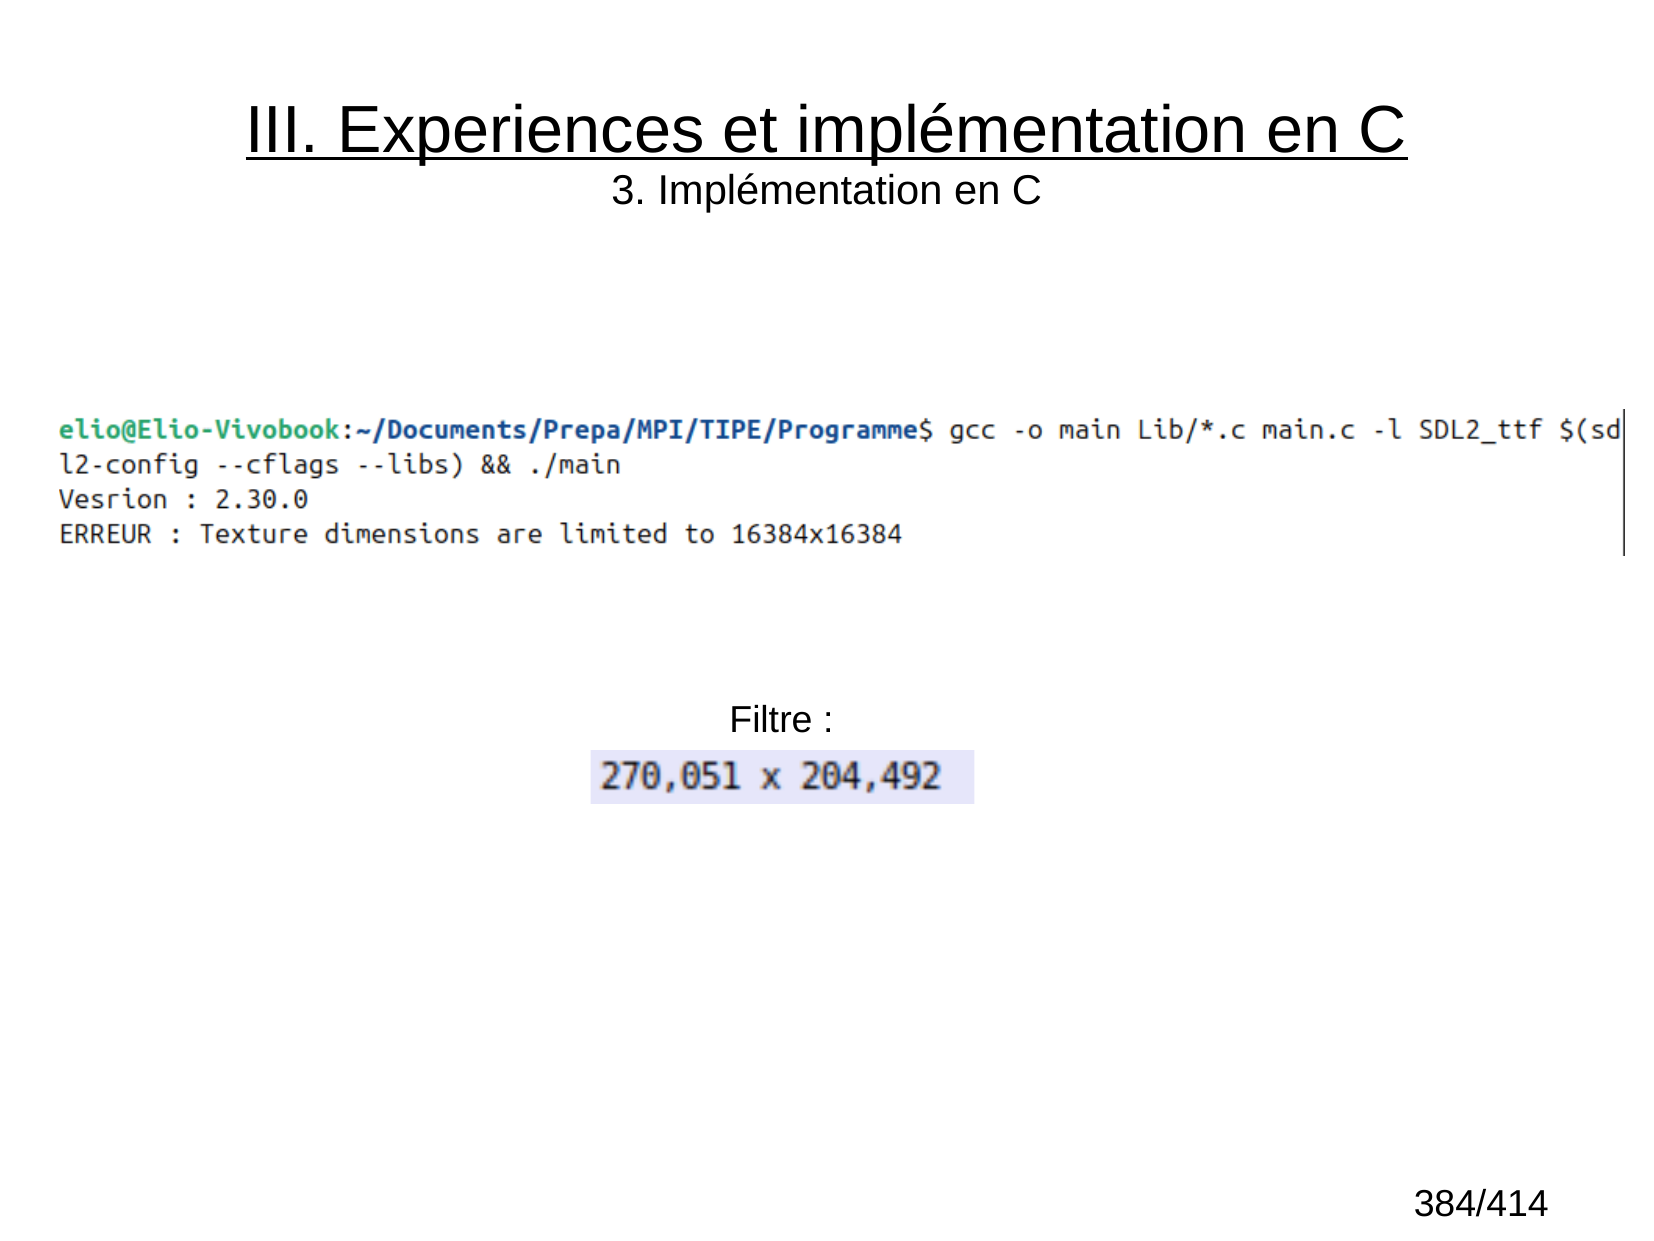

# III. Experiences et implémentation en C 3. Implémentation en C
Filtre :